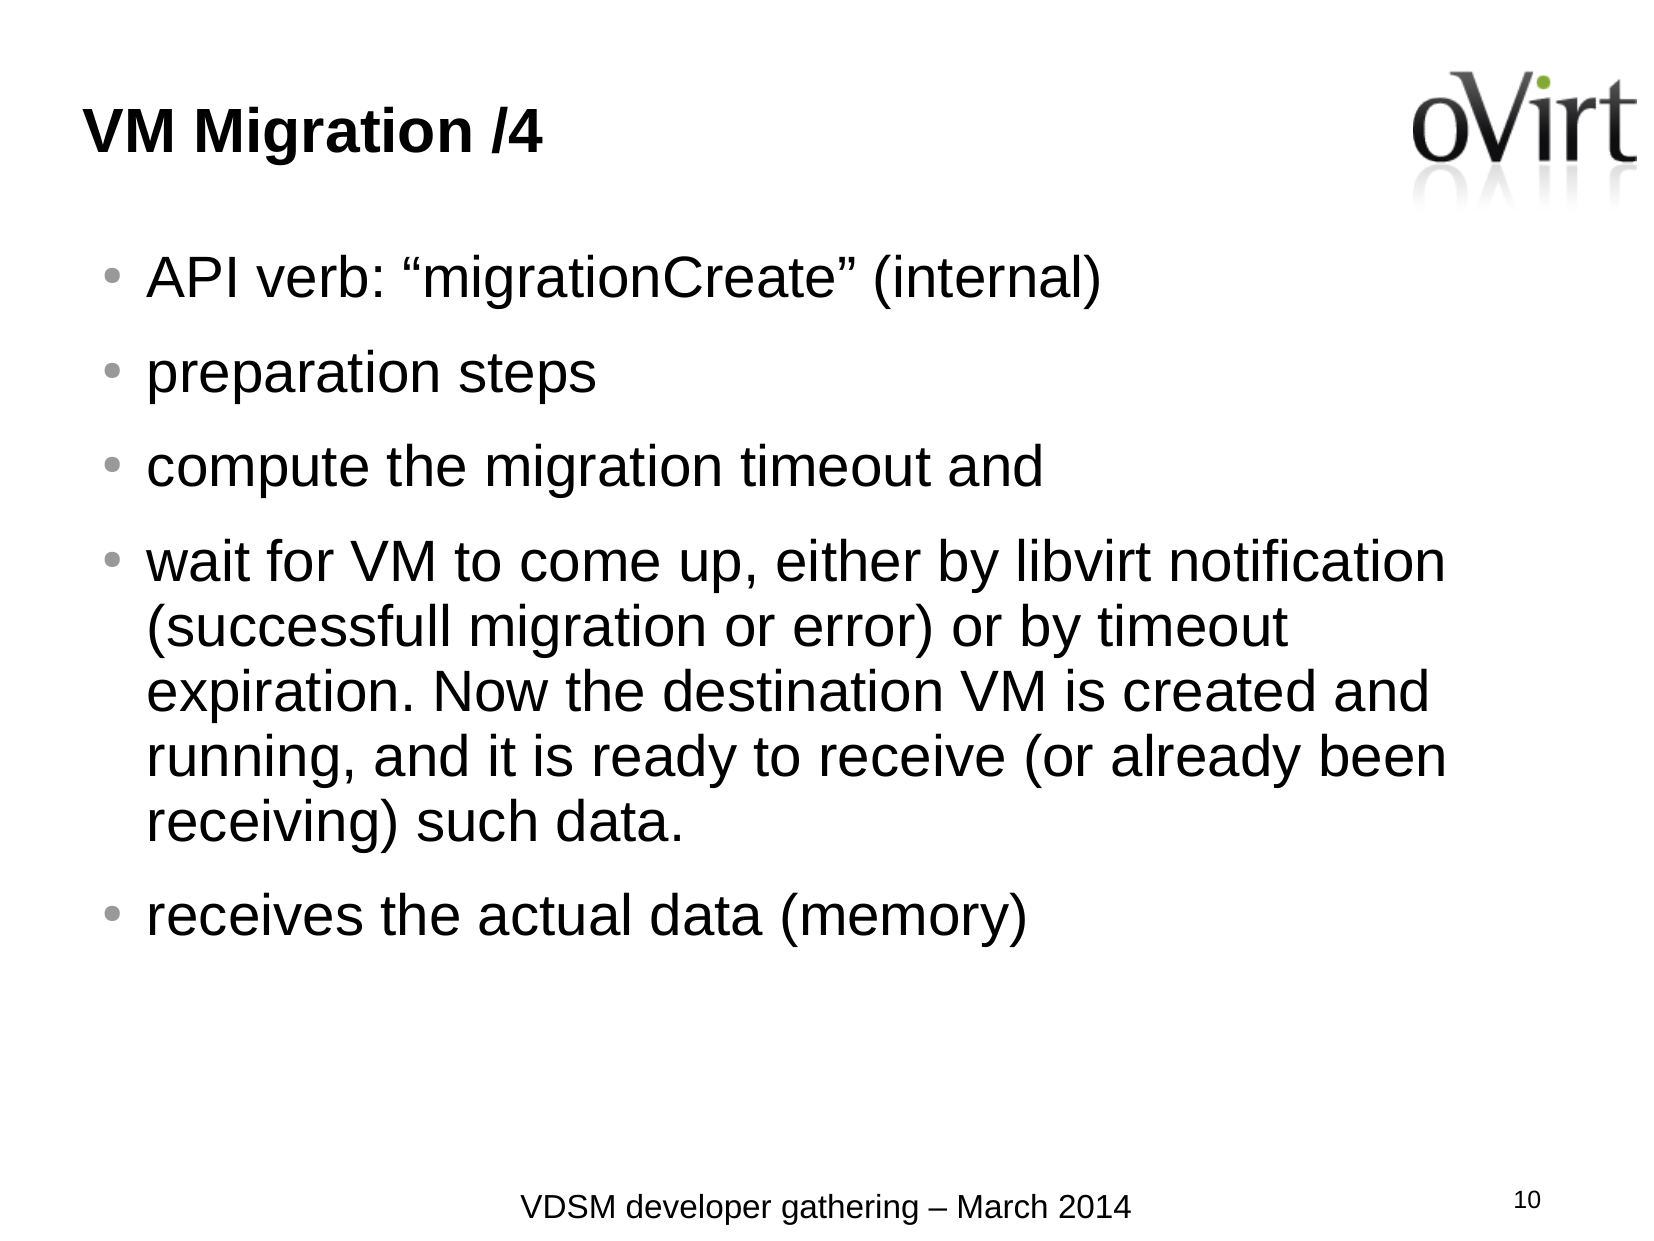

# VM Migration /4
API verb: “migrationCreate” (internal)
preparation steps
compute the migration timeout and
wait for VM to come up, either by libvirt notification (successfull migration or error) or by timeout expiration. Now the destination VM is created and running, and it is ready to receive (or already been receiving) such data.
receives the actual data (memory)